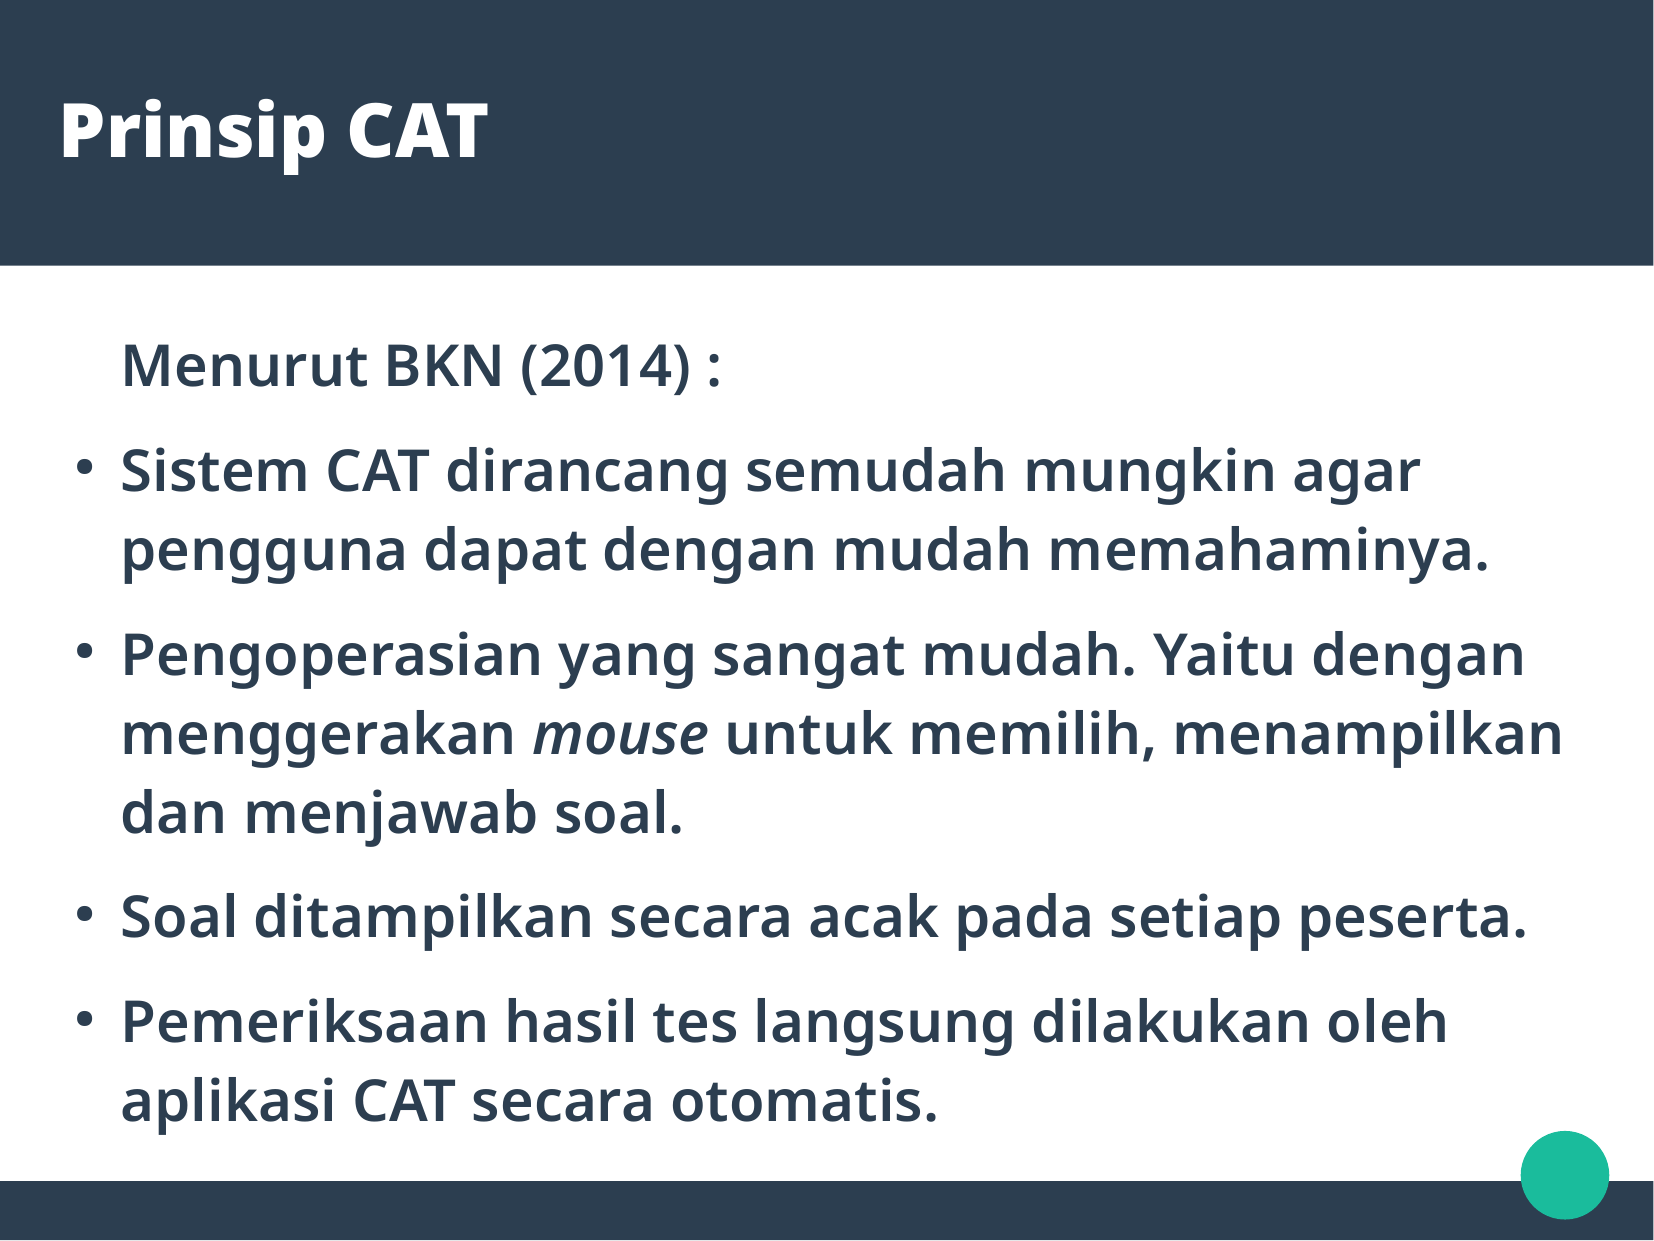

# Prinsip CAT
Menurut BKN (2014) :
Sistem CAT dirancang semudah mungkin agar pengguna dapat dengan mudah memahaminya.
Pengoperasian yang sangat mudah. Yaitu dengan menggerakan mouse untuk memilih, menampilkan dan menjawab soal.
Soal ditampilkan secara acak pada setiap peserta.
Pemeriksaan hasil tes langsung dilakukan oleh aplikasi CAT secara otomatis.